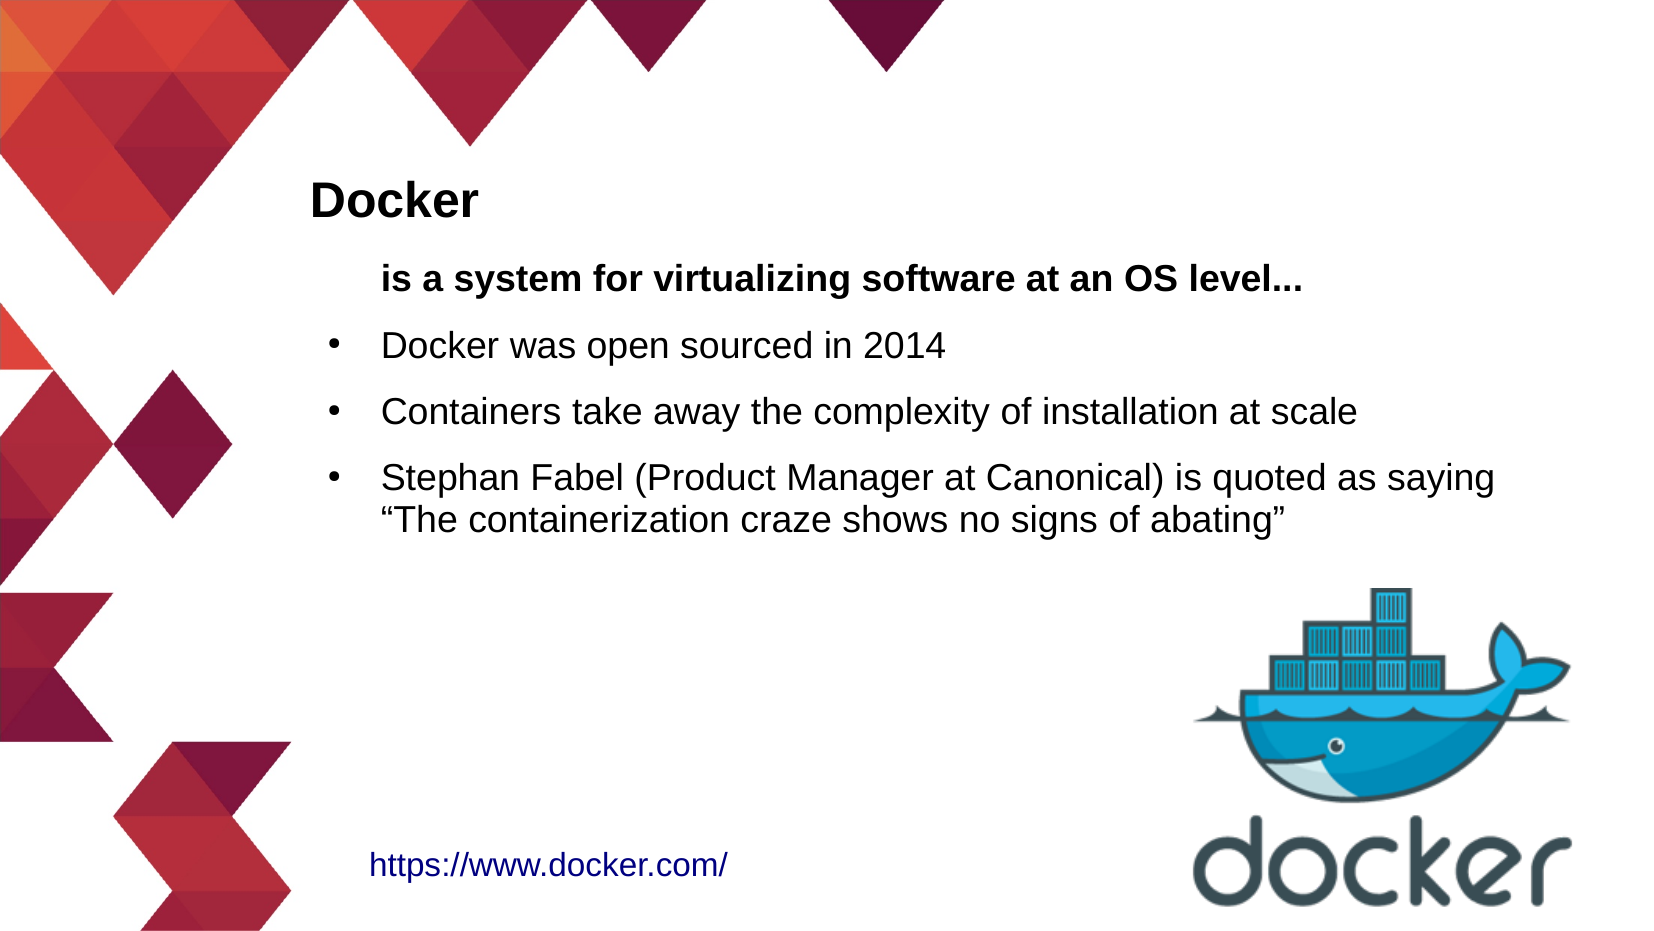

# Docker
is a system for virtualizing software at an OS level...
Docker was open sourced in 2014
Containers take away the complexity of installation at scale
Stephan Fabel (Product Manager at Canonical) is quoted as saying “The containerization craze shows no signs of abating”
https://www.docker.com/